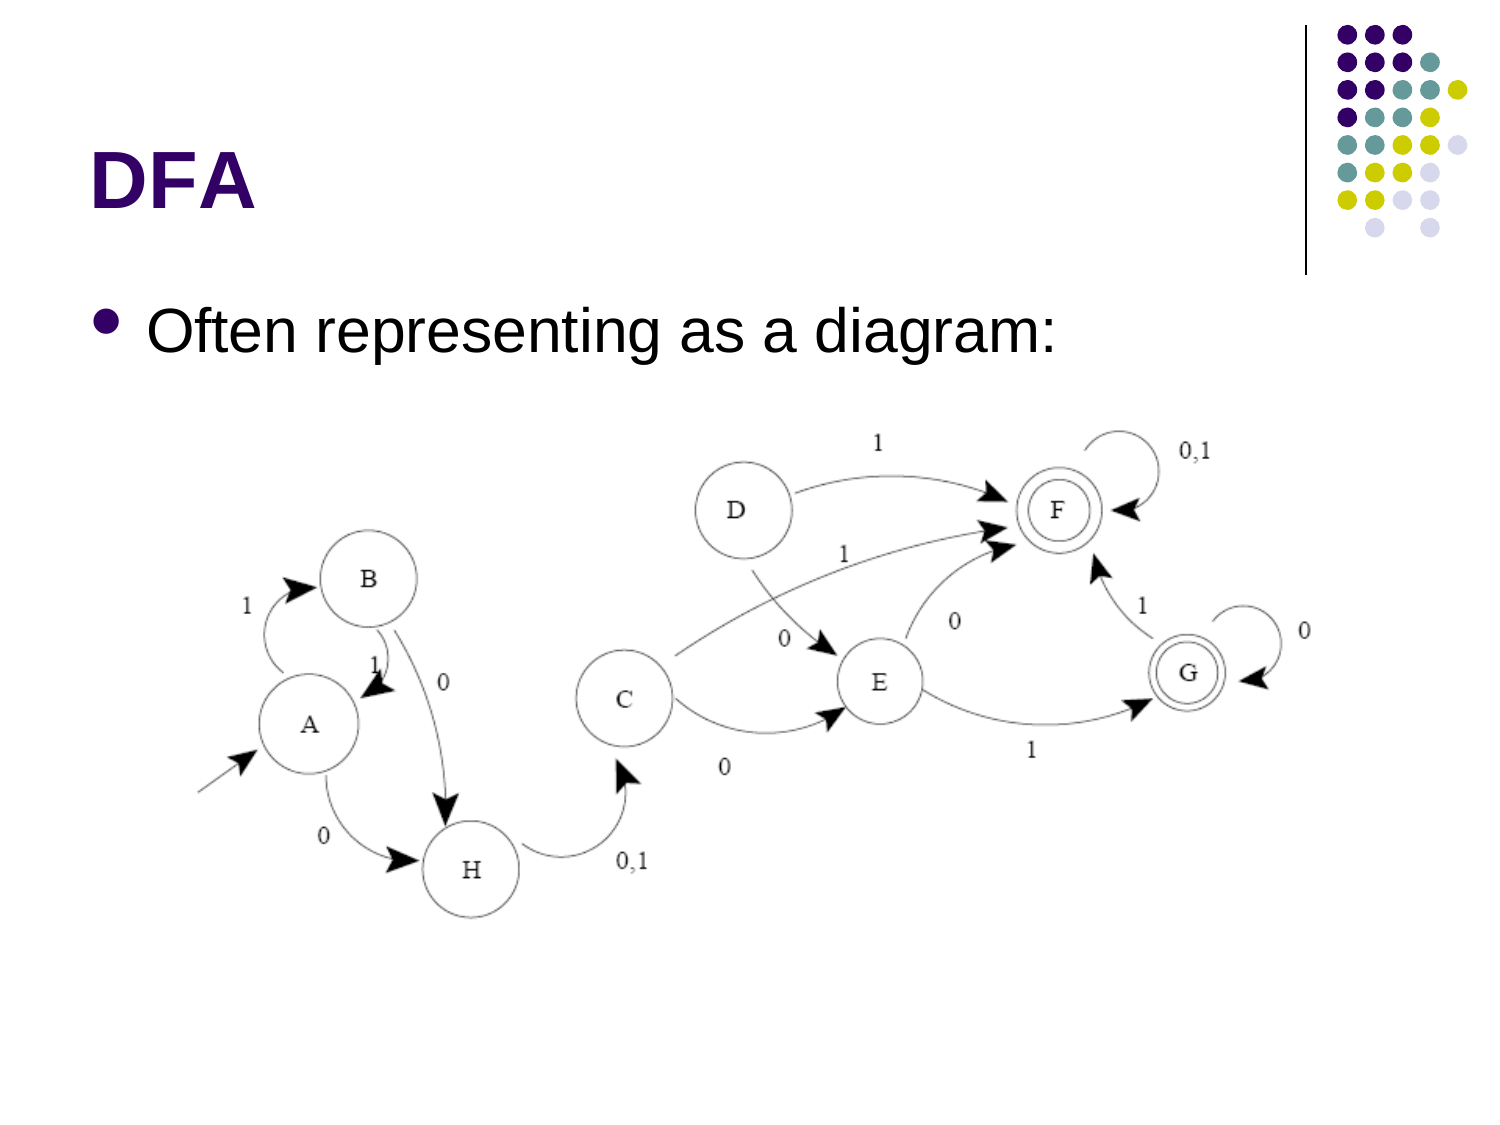

# DFA
Often representing as a diagram: